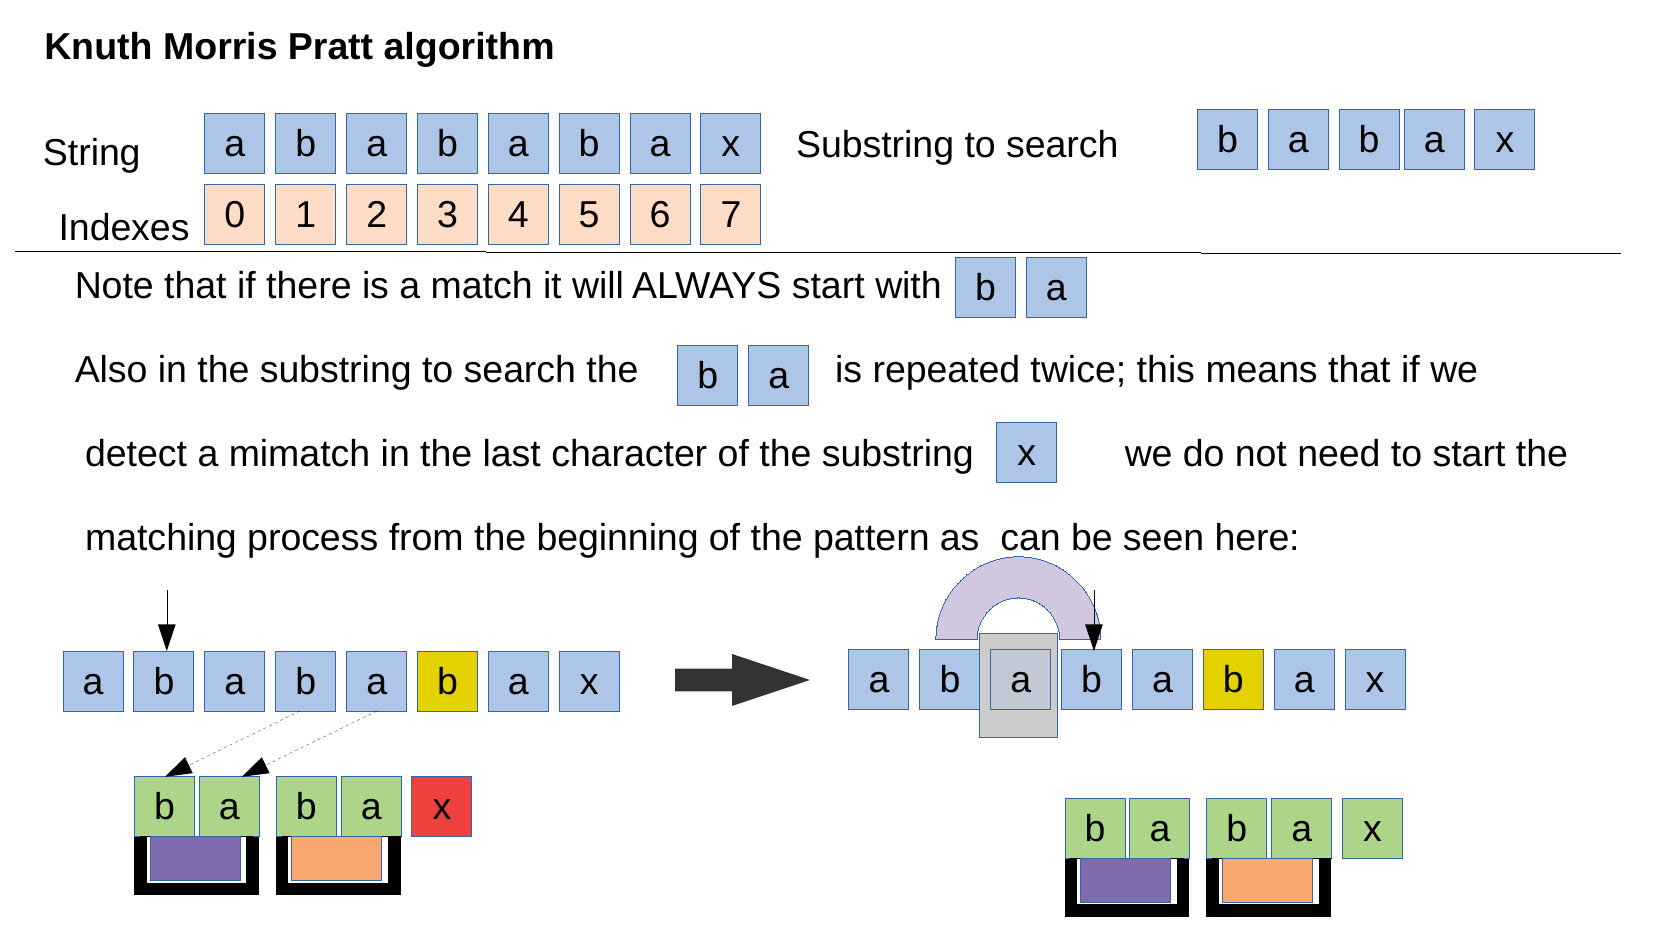

Knuth Morris Pratt algorithm
b
b
a
a
b
b
a
a
x
x
x
x
x
x
x
x
a
b
a
b
a
b
a
x
Substring to search
String
0
1
2
3
4
5
6
7
Indexes
b
a
Note that if there is a match it will ALWAYS start with
Also in the substring to search the 			 is repeated twice; this means that if we
 detect a mimatch in the last character of the substring 		we do not need to start the
 matching process from the beginning of the pattern as can be seen here:
b
a
x
a
b
a
b
a
b
a
x
a
b
a
b
a
b
a
x
b
a
b
a
x
x
x
x
b
a
b
a
x
x
x
x